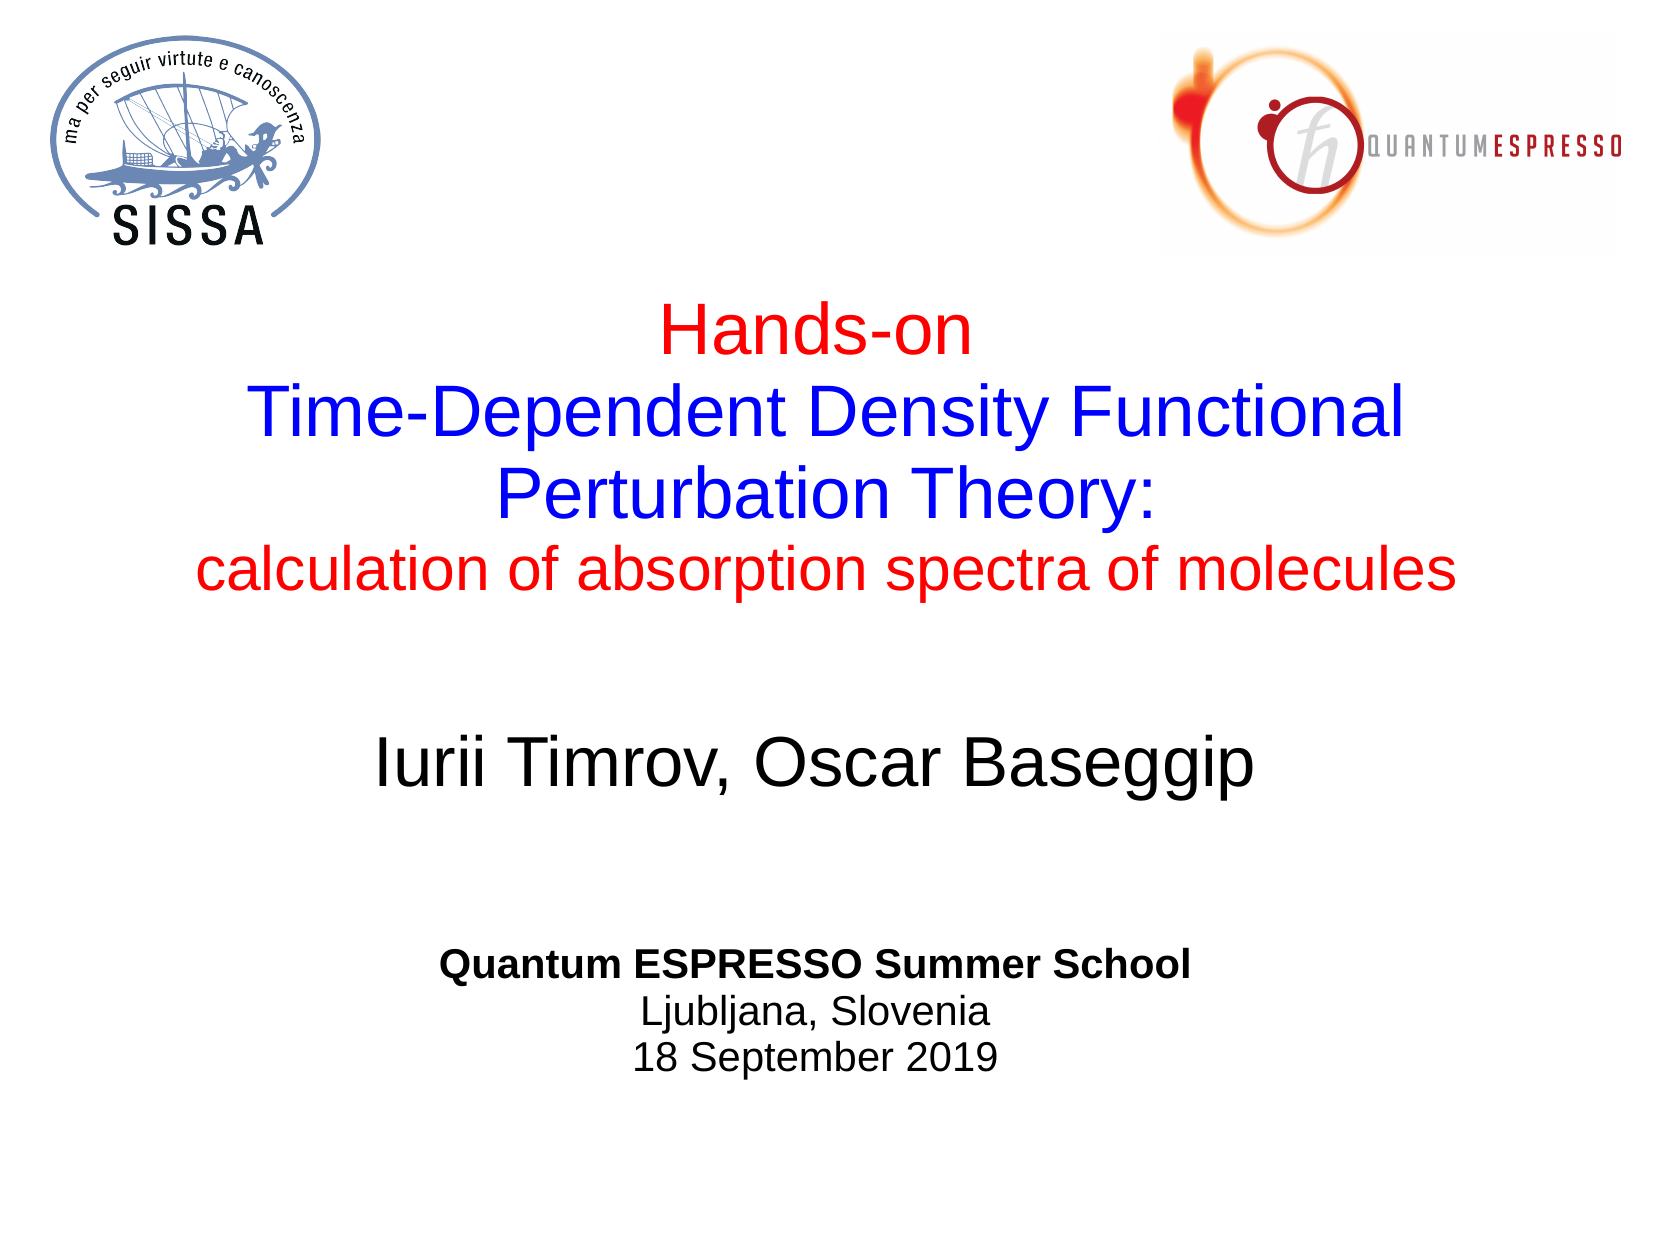

Hands-on
Time-Dependent Density Functional Perturbation Theory:
calculation of absorption spectra of molecules
# Iurii Timrov, Oscar Baseggip
Quantum ESPRESSO Summer School
Ljubljana, Slovenia
18 September 2019